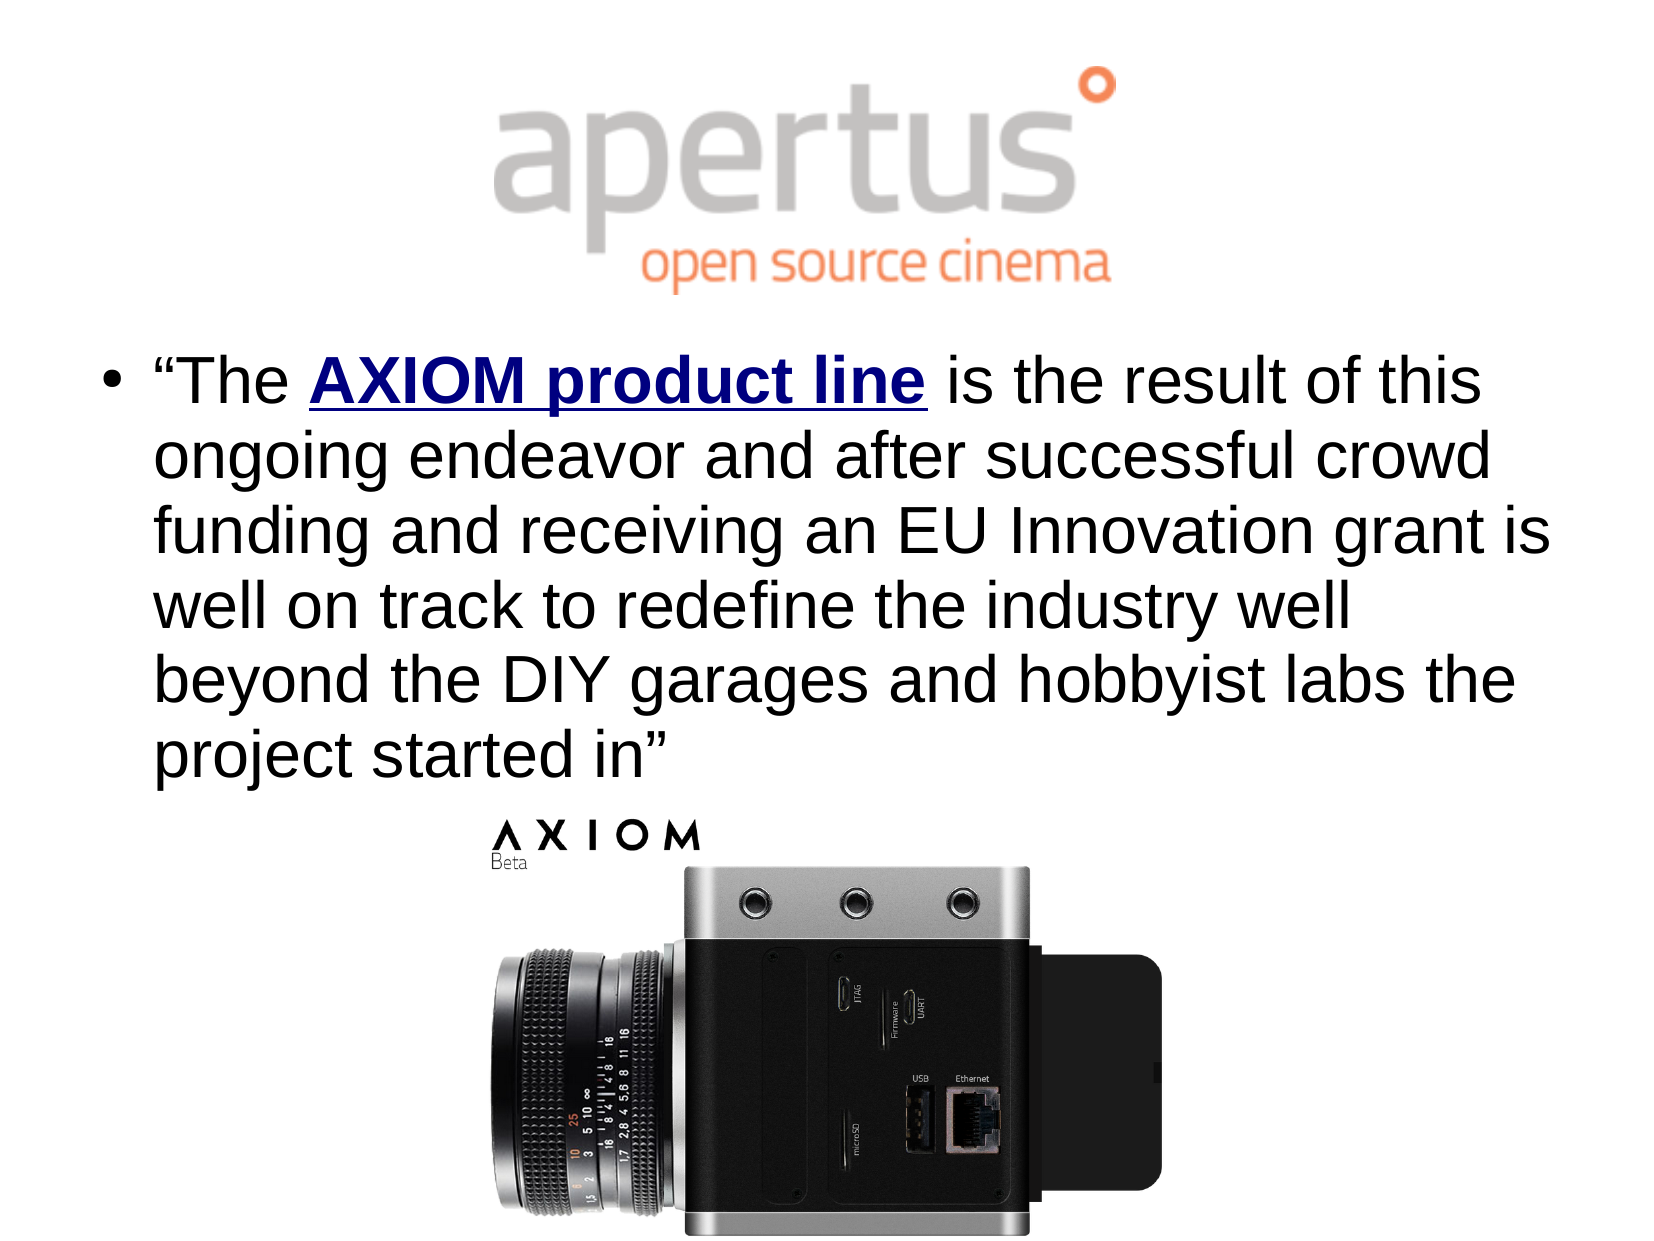

# “The AXIOM product line is the result of this ongoing endeavor and after successful crowd funding and receiving an EU Innovation grant is well on track to redefine the industry well beyond the DIY garages and hobbyist labs the project started in”